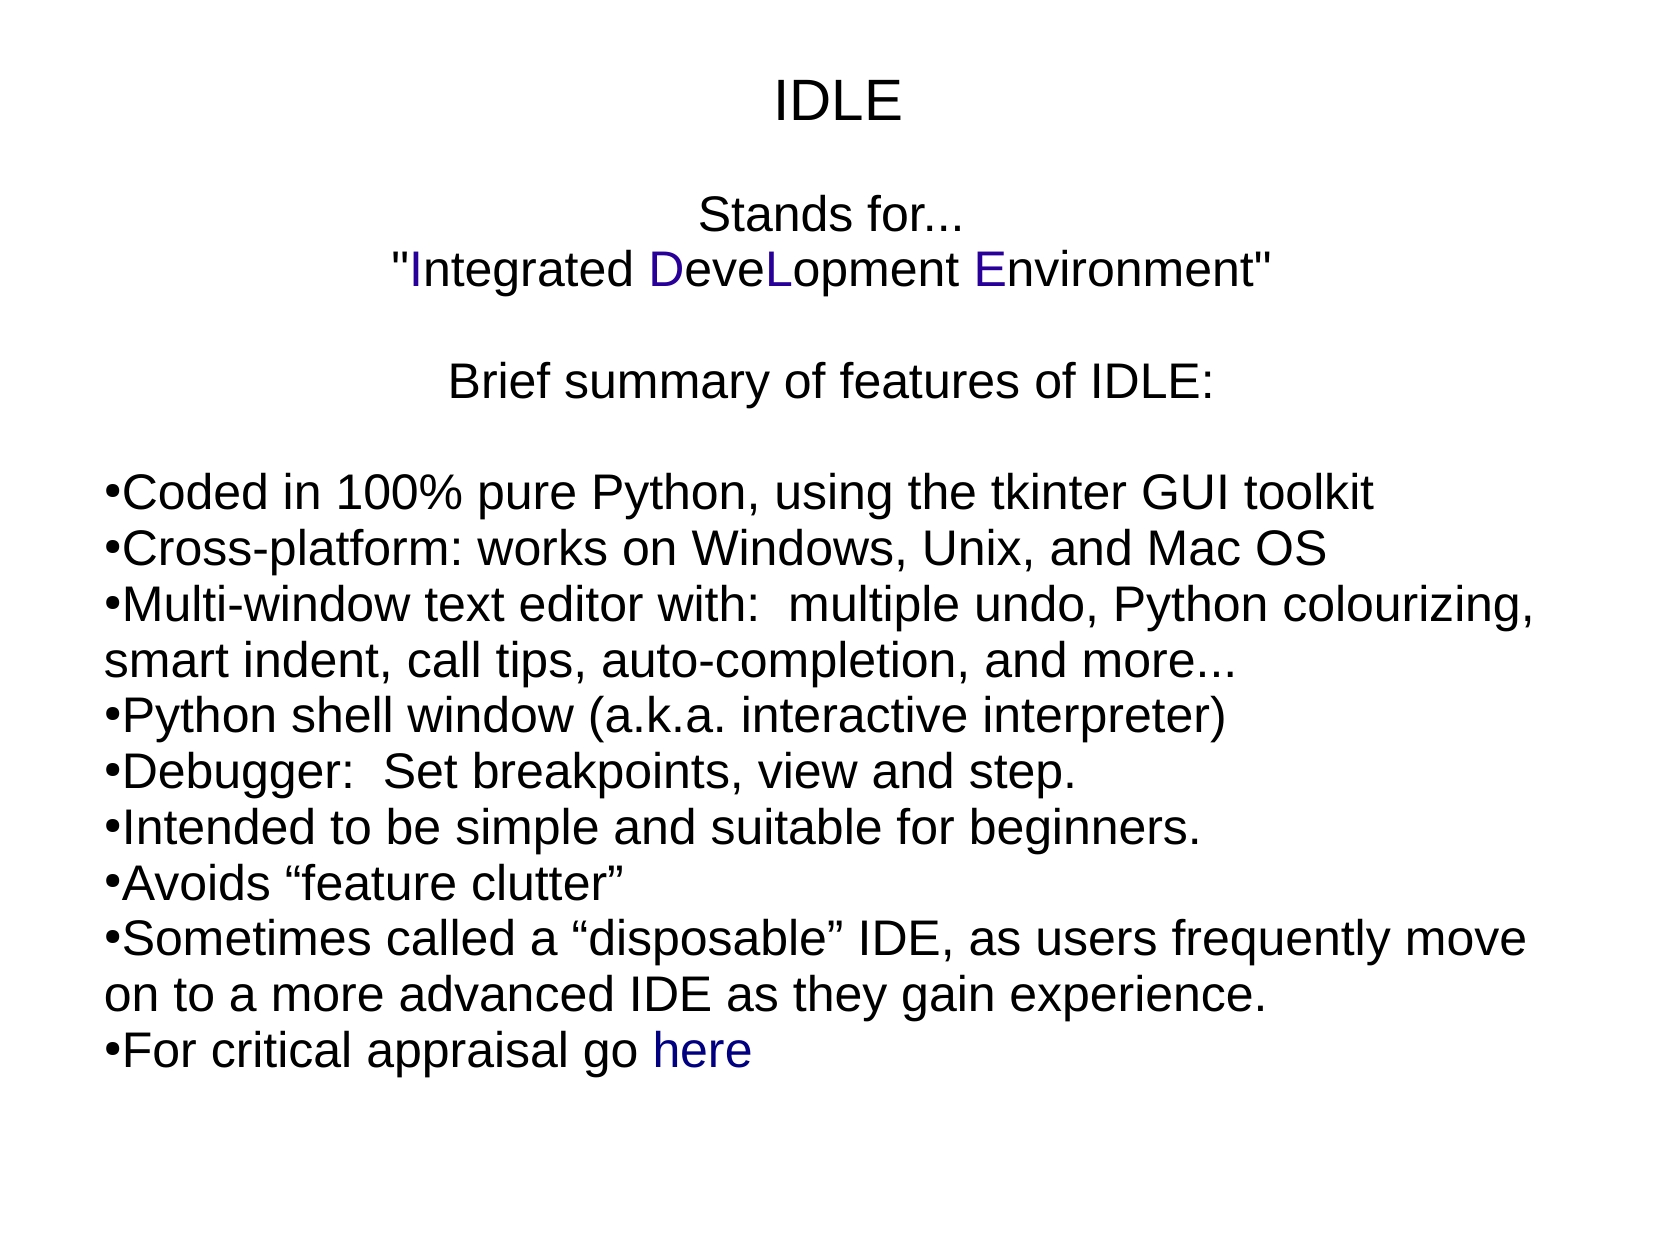

# IDLE
Stands for...
"Integrated DeveLopment Environment"
Brief summary of features of IDLE:
Coded in 100% pure Python, using the tkinter GUI toolkit
Cross-platform: works on Windows, Unix, and Mac OS
Multi-window text editor with: multiple undo, Python colourizing, smart indent, call tips, auto-completion, and more...
Python shell window (a.k.a. interactive interpreter)
Debugger: Set breakpoints, view and step.
Intended to be simple and suitable for beginners.
Avoids “feature clutter”
Sometimes called a “disposable” IDE, as users frequently move on to a more advanced IDE as they gain experience.
For critical appraisal go here